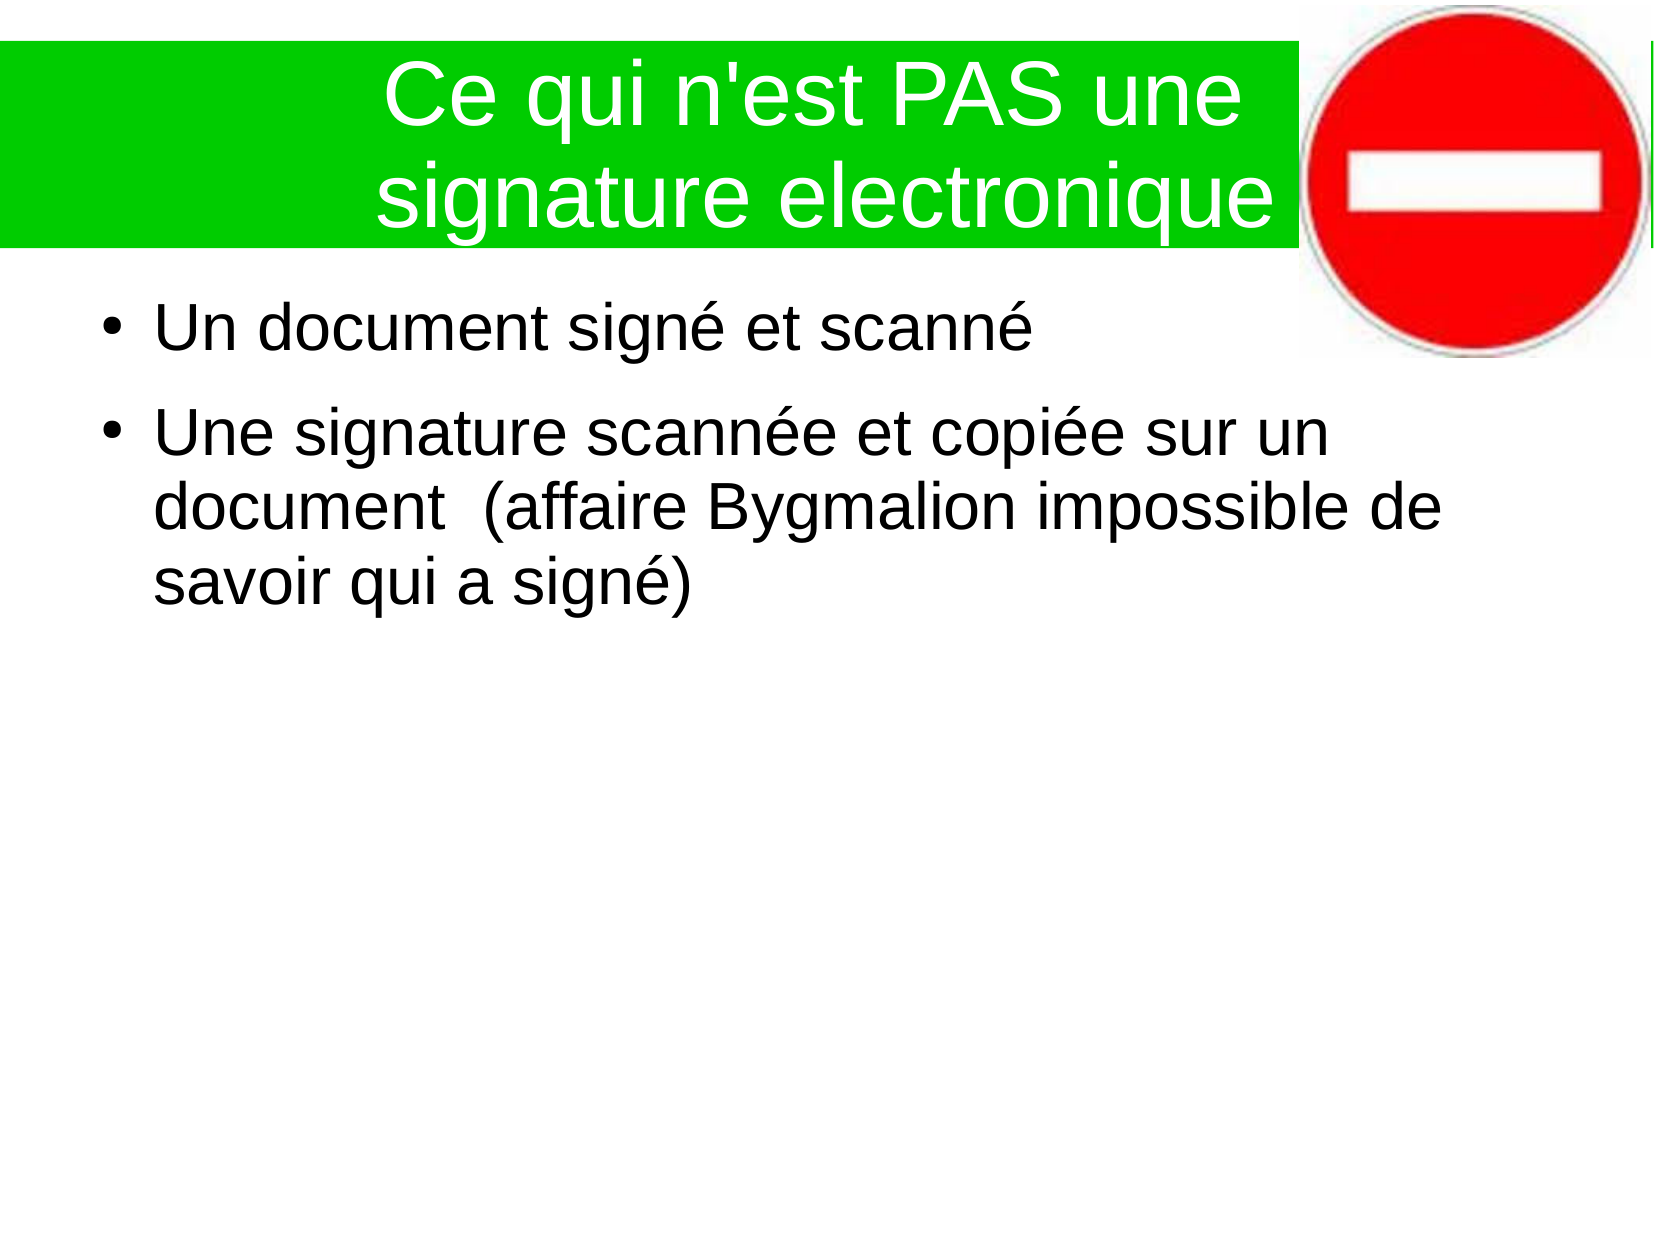

Ce qui n'est PAS une
signature electronique
# Un document signé et scanné
Une signature scannée et copiée sur un document (affaire Bygmalion impossible de savoir qui a signé)